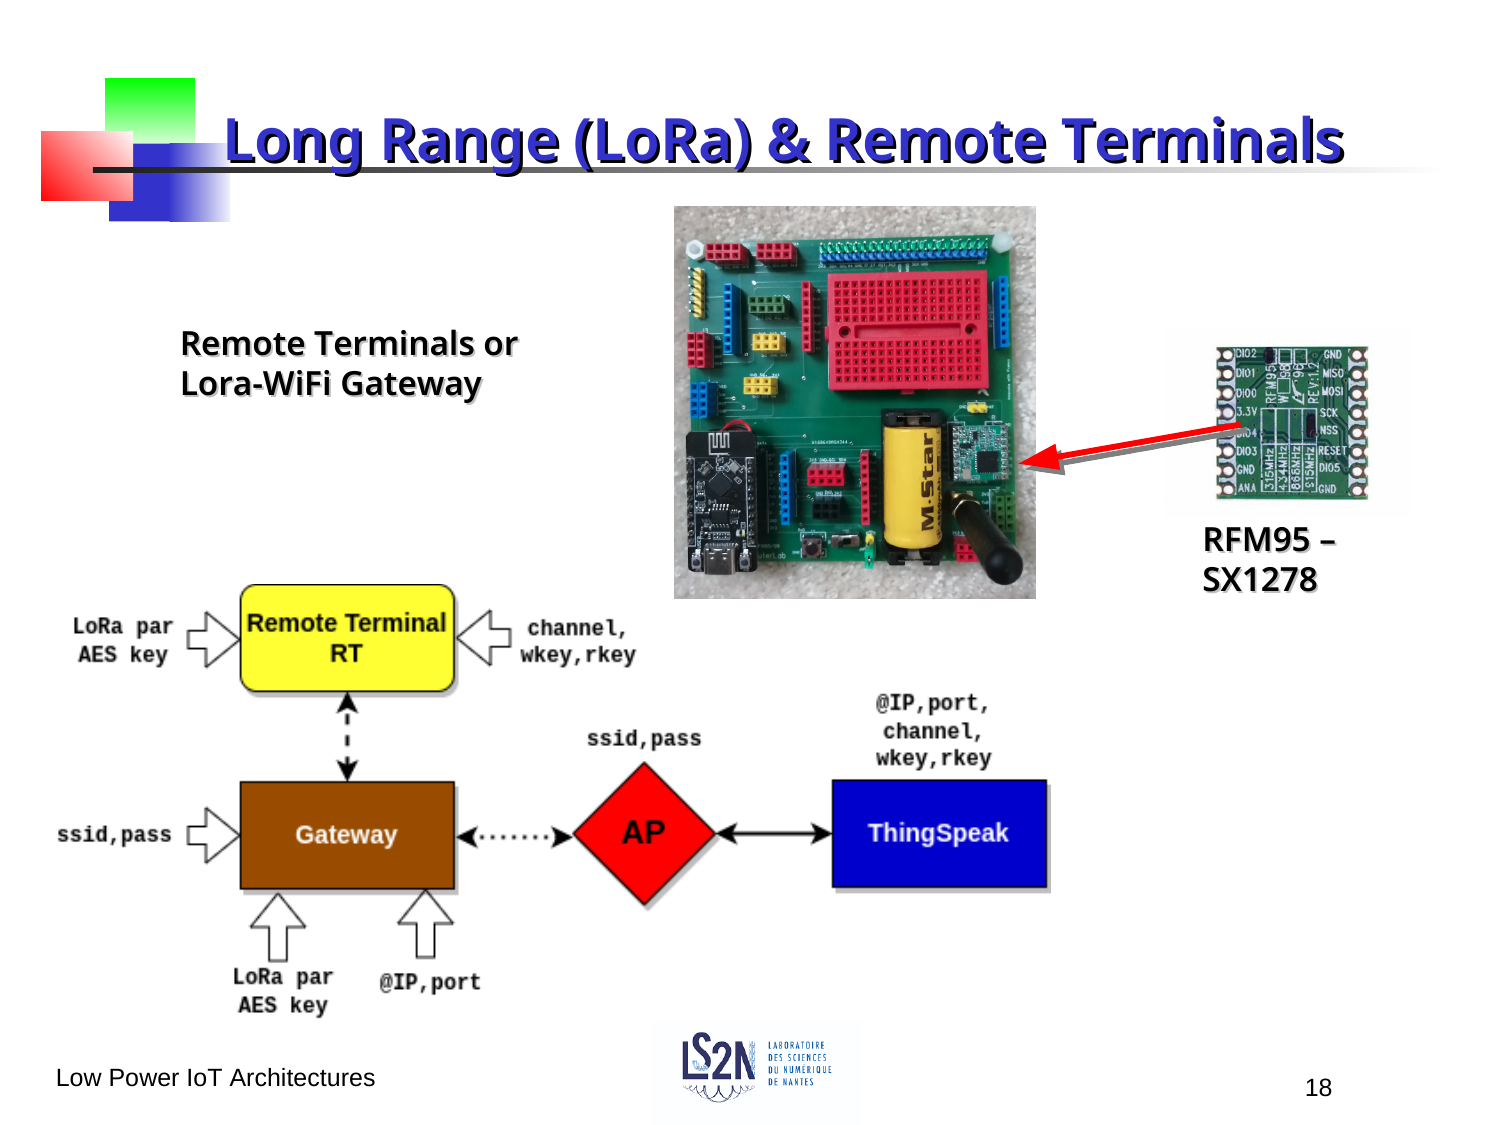

# Long Range (LoRa) & Remote Terminals
Remote Terminals or Lora-WiFi Gateway
RFM95 – SX1278
18